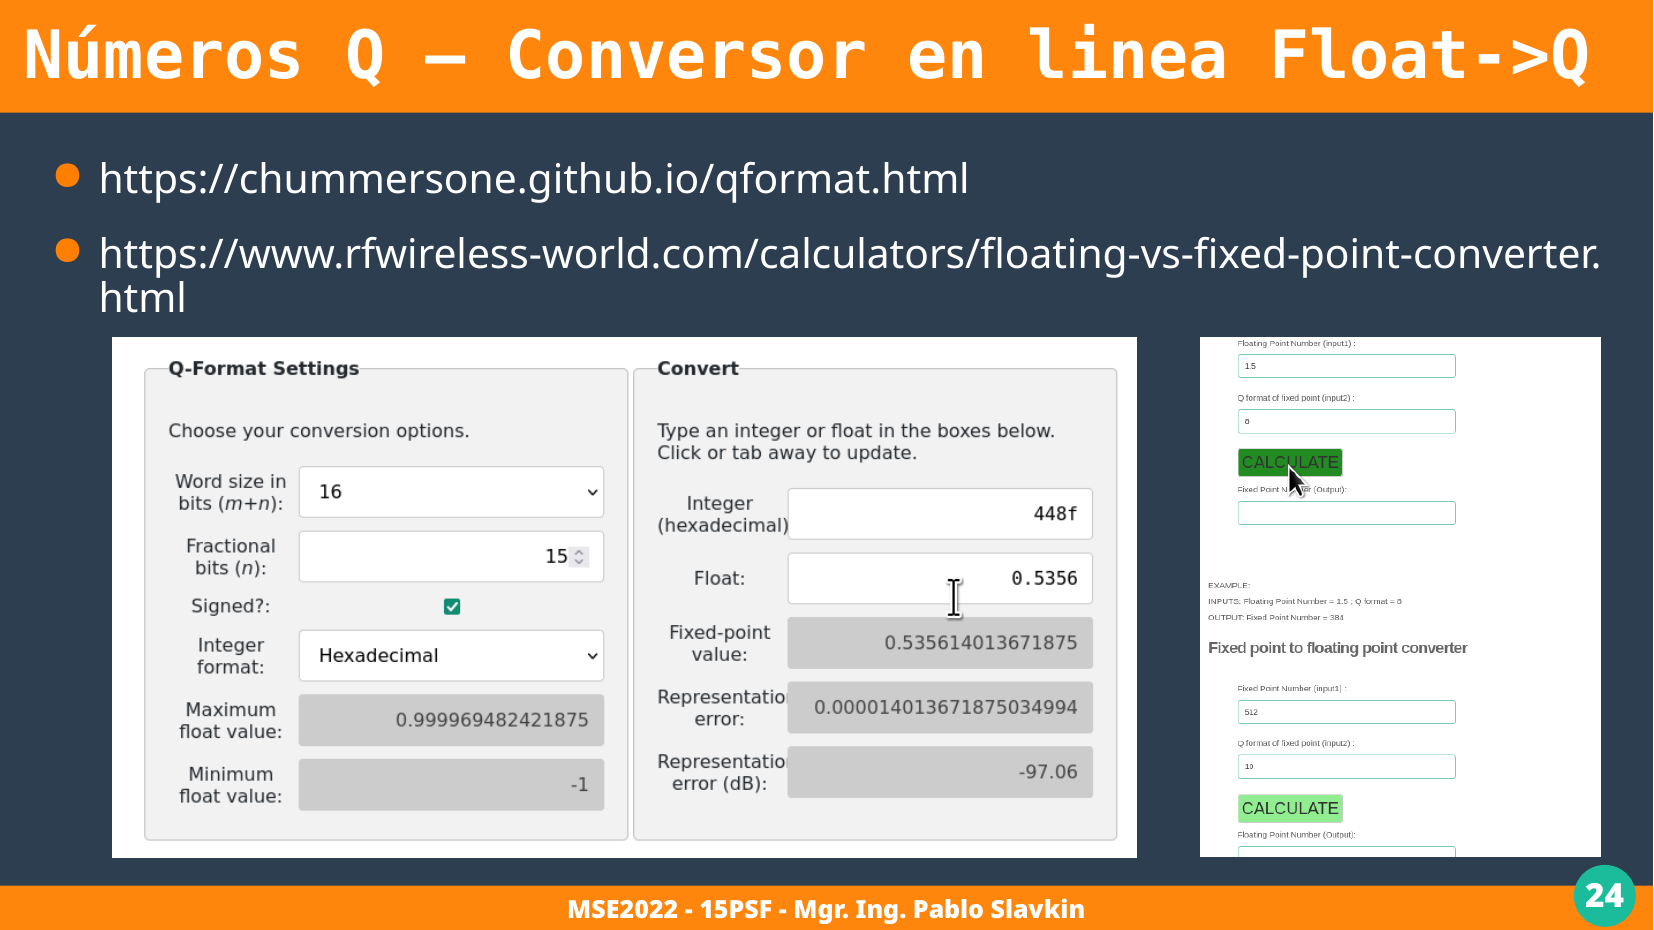

Números Q – Conversor en linea Float->Q
# https://chummersone.github.io/qformat.html
https://www.rfwireless-world.com/calculators/floating-vs-fixed-point-converter.html
MSE2022 - 15PSF - Mgr. Ing. Pablo Slavkin